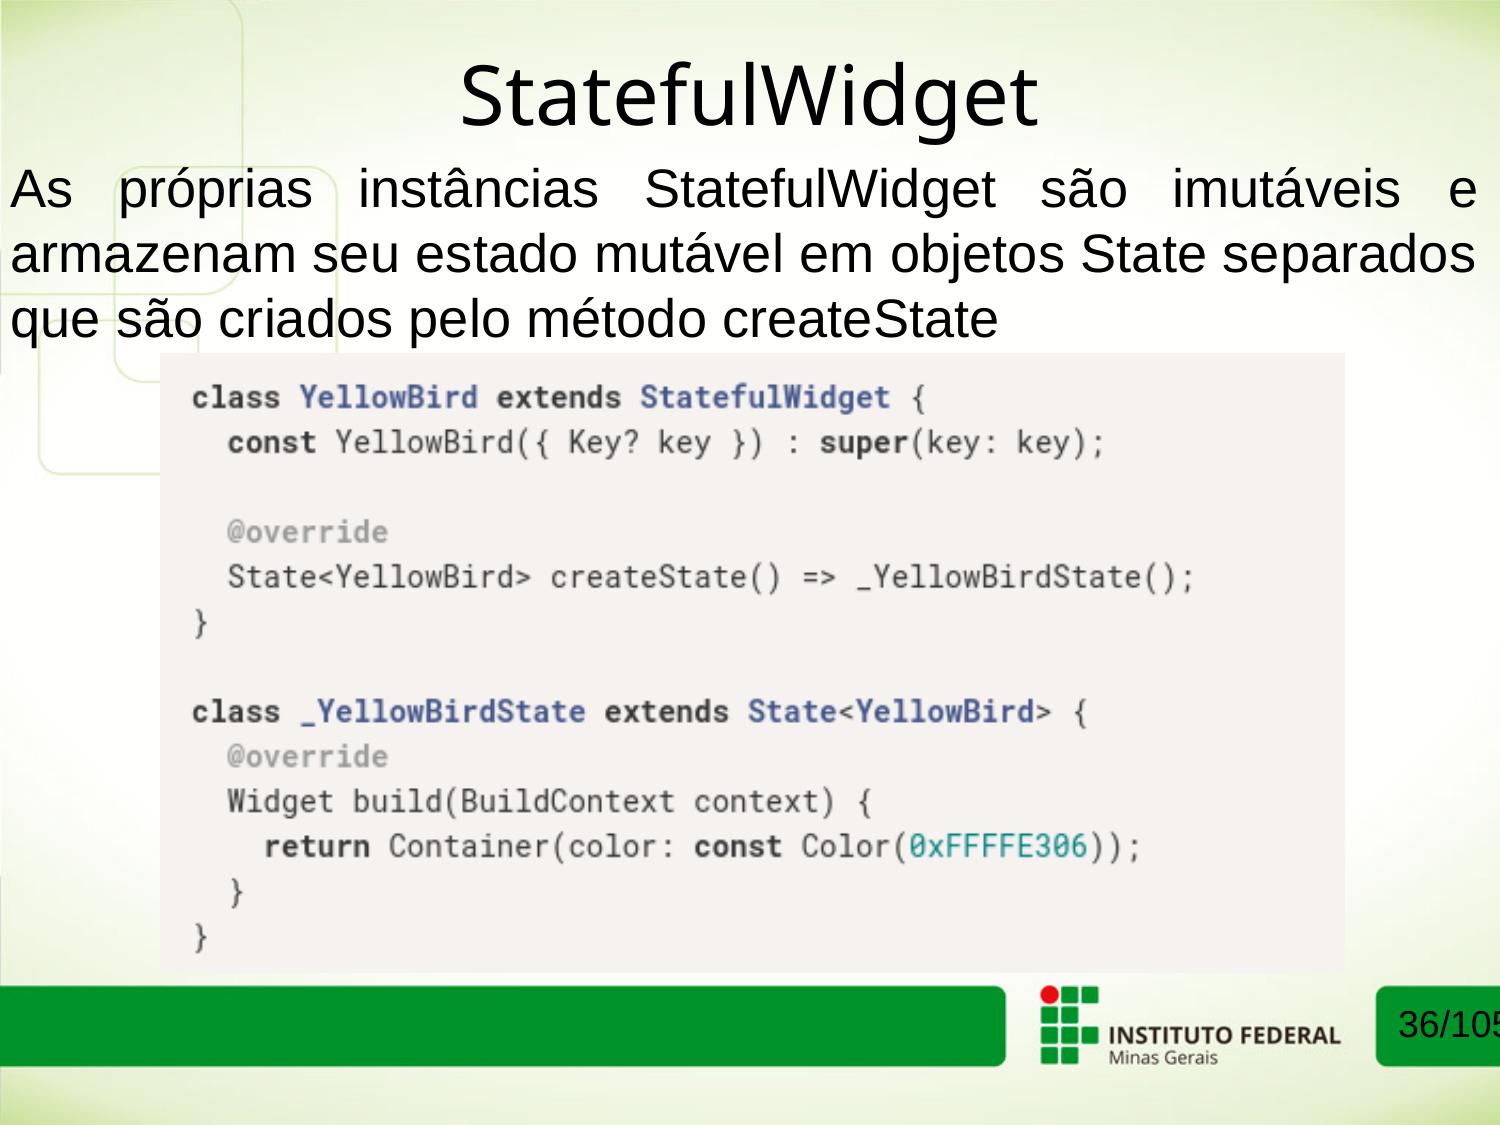

StatefulWidget
As próprias instâncias StatefulWidget são imutáveis ​​e armazenam seu estado mutável em objetos State separados que são criados pelo método createState